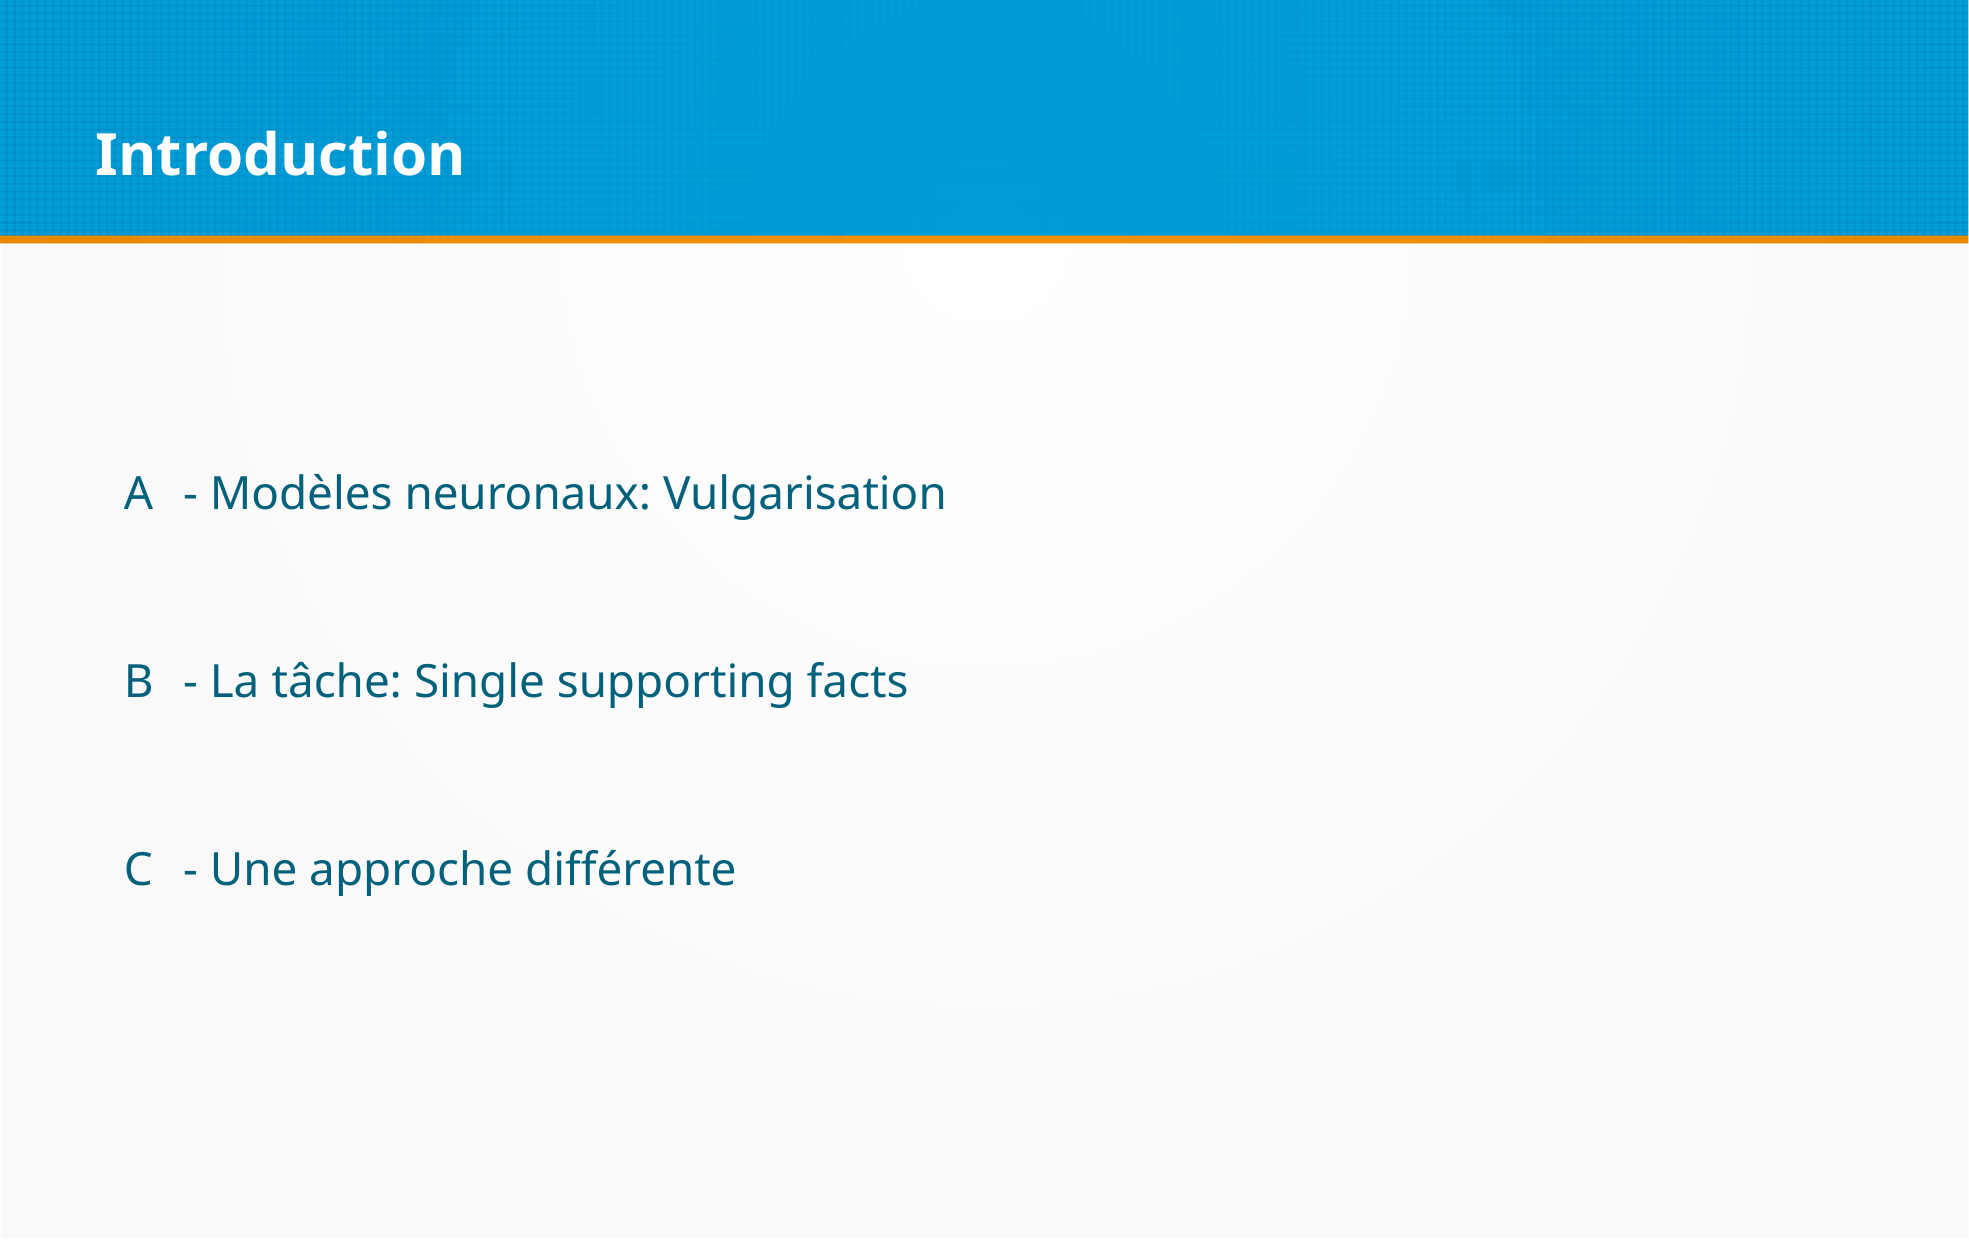

Introduction
A	- Modèles neuronaux: Vulgarisation
B	- La tâche: Single supporting facts
C	- Une approche différente